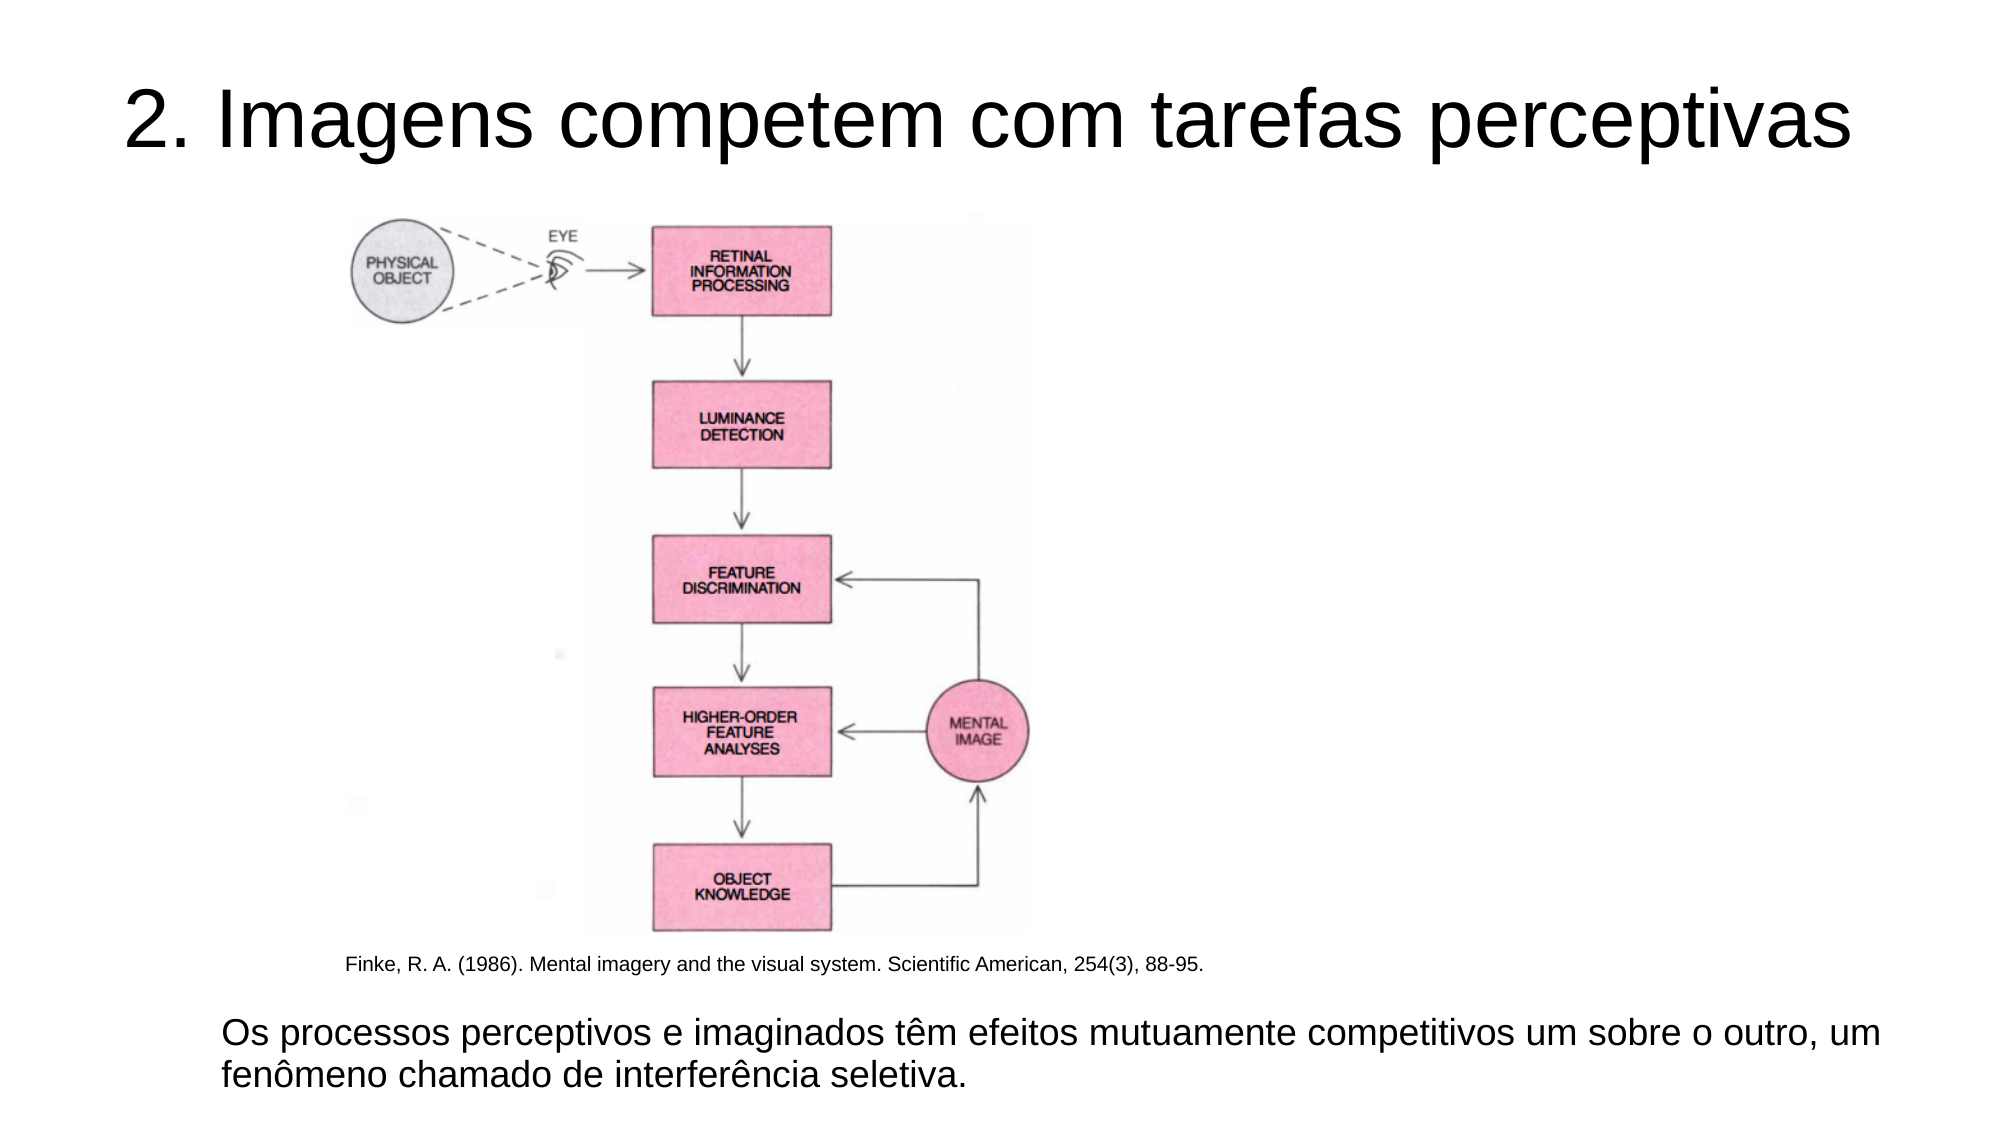

2. Imagens competem com tarefas perceptivas
Finke, R. A. (1986). Mental imagery and the visual system. Scientific American, 254(3), 88-95.
Os processos perceptivos e imaginados têm efeitos mutuamente competitivos um sobre o outro, um fenômeno chamado de interferência seletiva.